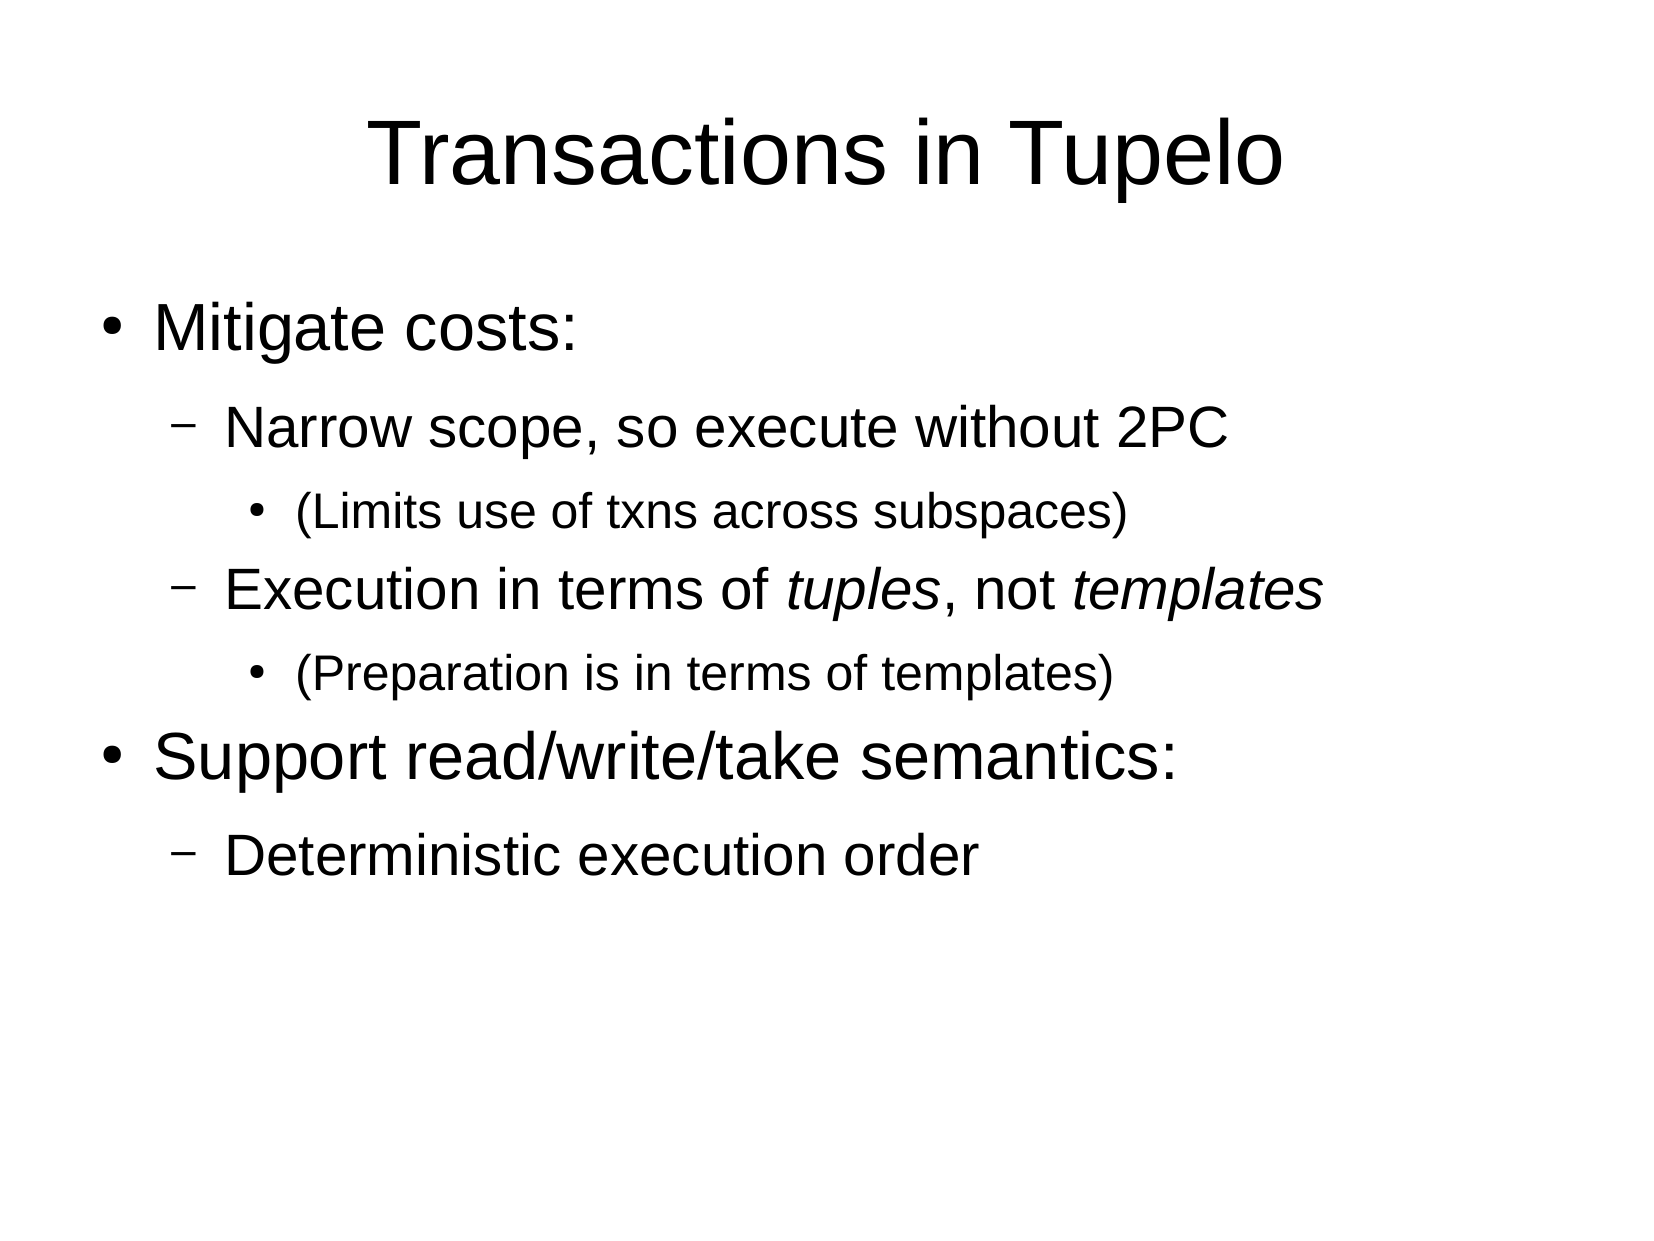

# Transactions in Tupelo
Mitigate costs:
Narrow scope, so execute without 2PC
(Limits use of txns across subspaces)
Execution in terms of tuples, not templates
(Preparation is in terms of templates)
Support read/write/take semantics:
Deterministic execution order